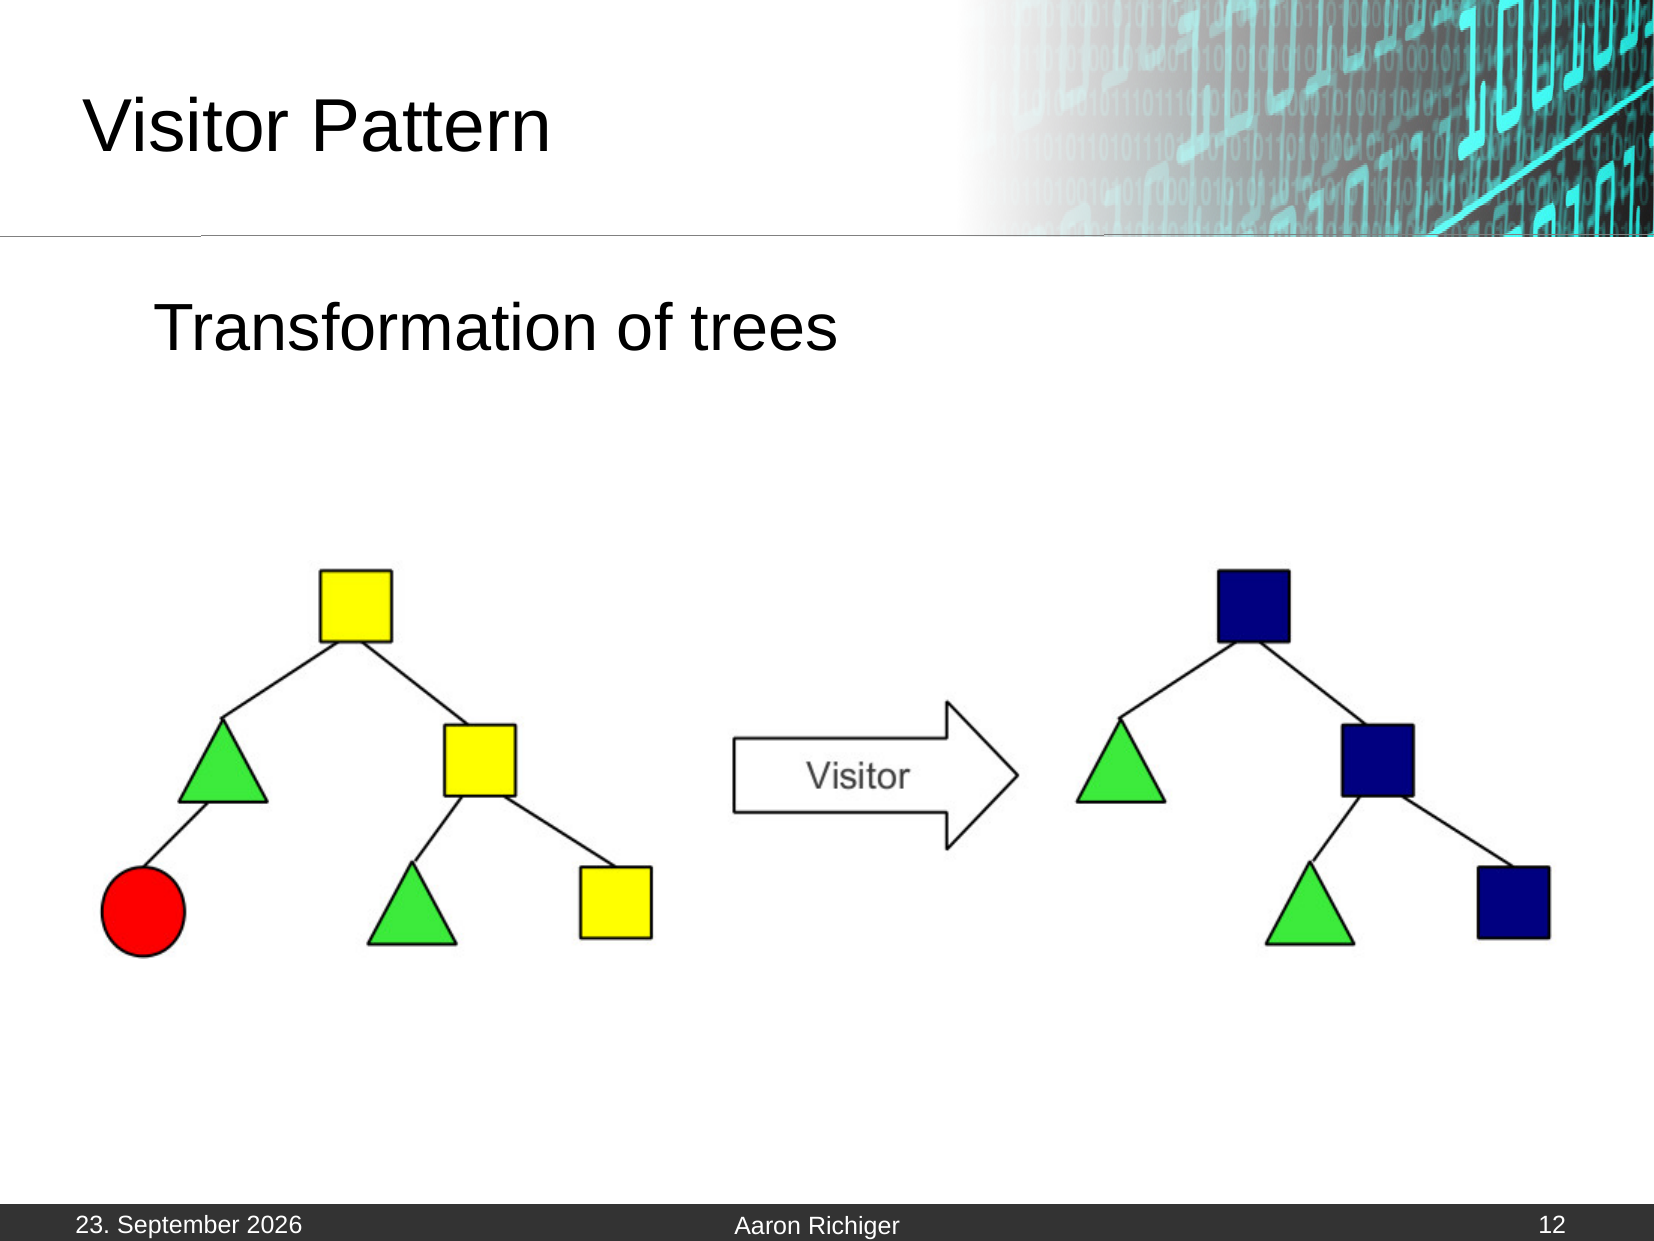

# Visitor Pattern
Transformation of trees
12
Aaron Richiger